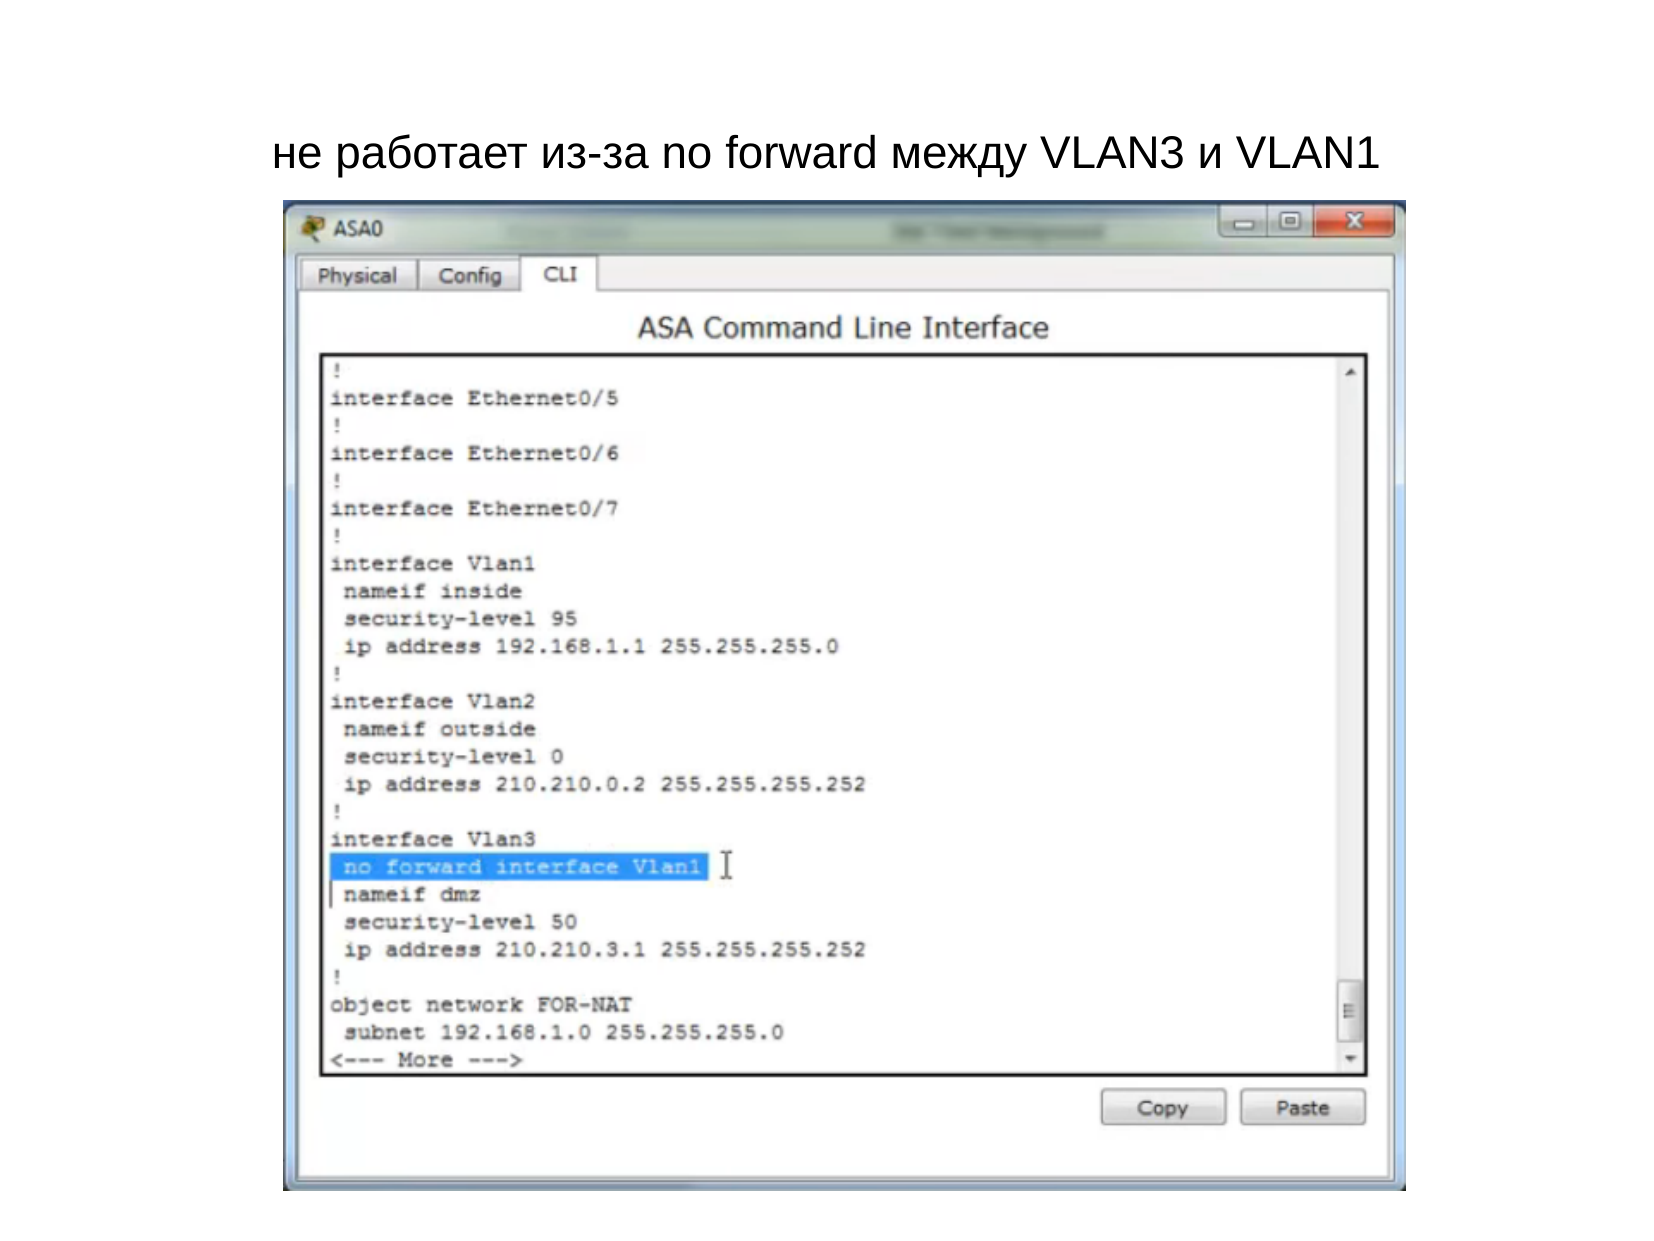

# не работает из-за no forward между VLAN3 и VLAN1